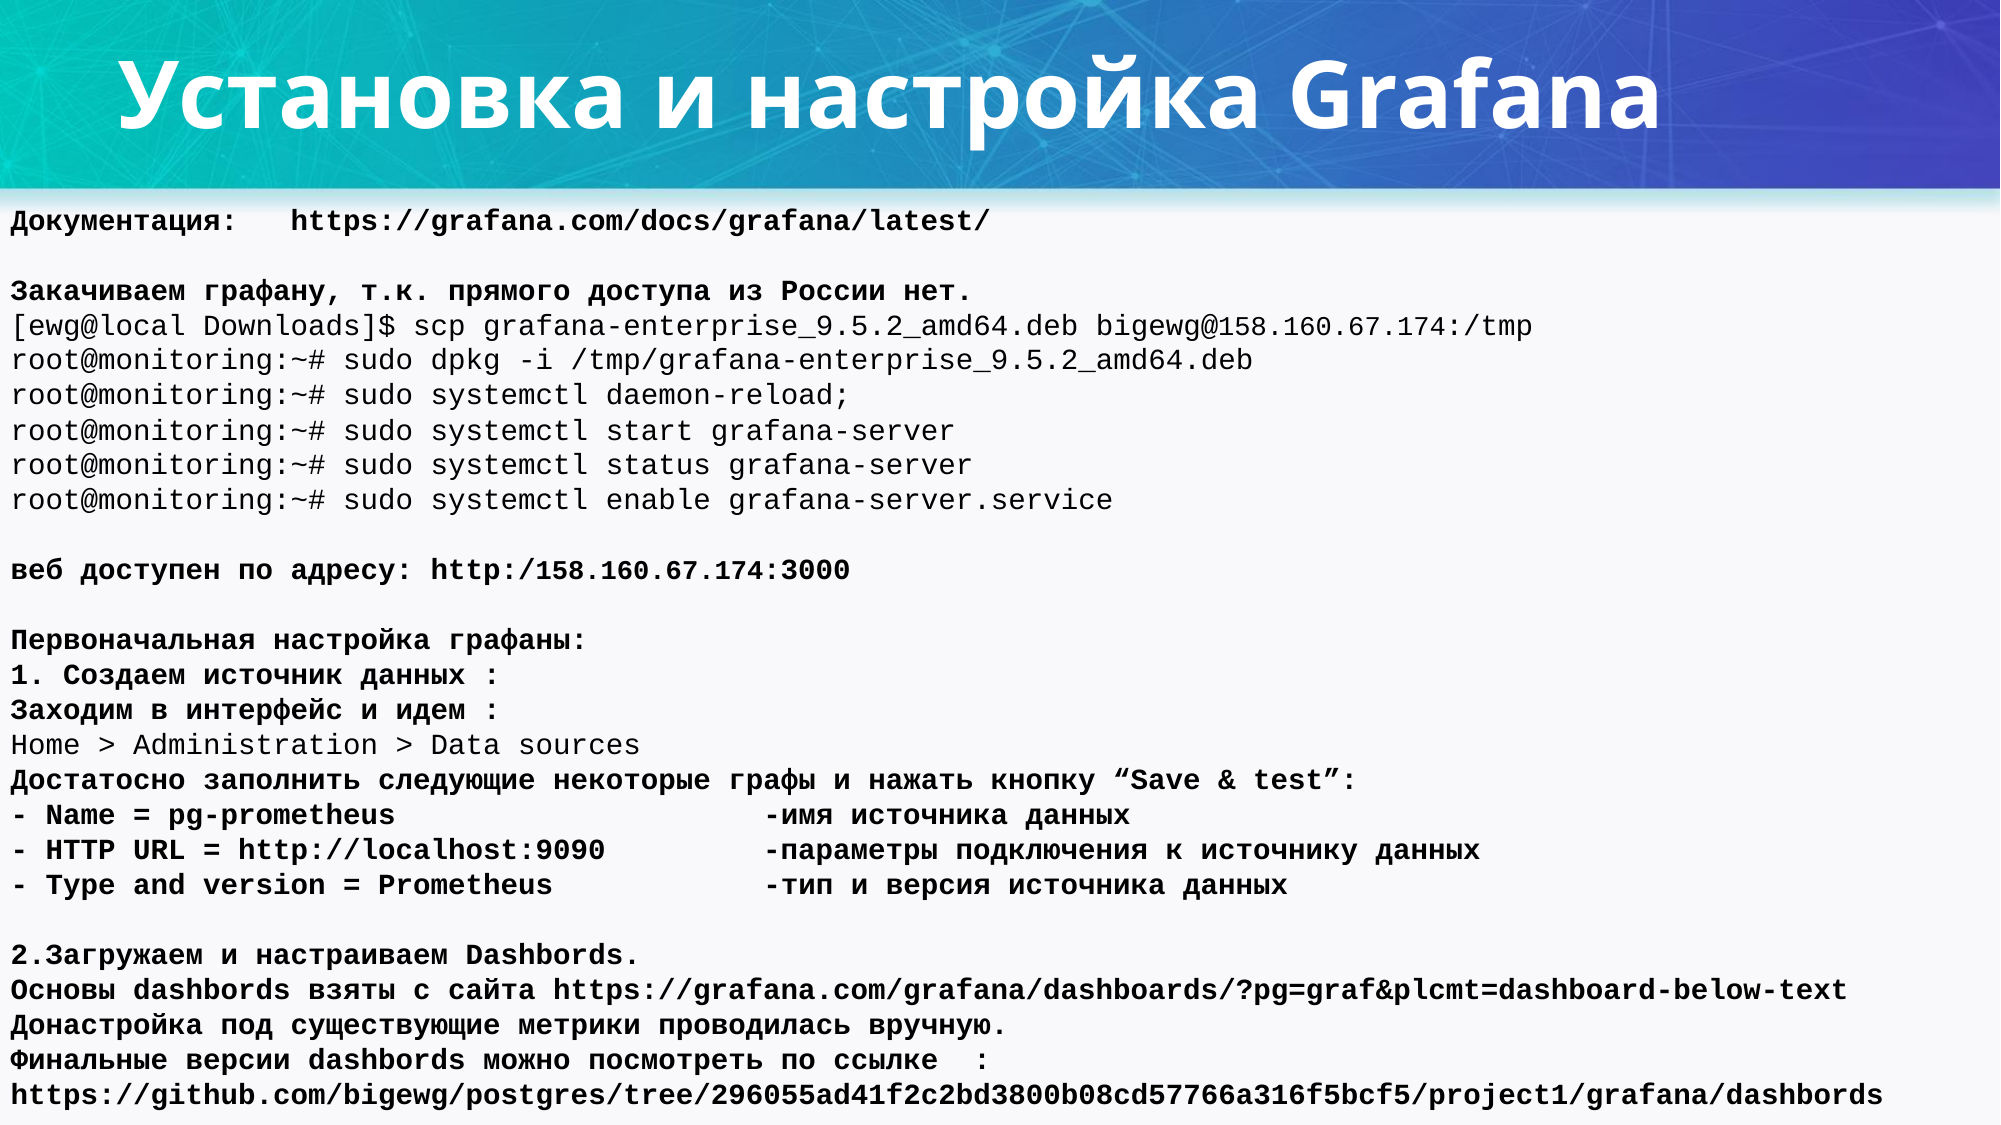

Установка и настройка Grafana
Документация: https://grafana.com/docs/grafana/latest/
Закачиваем графану, т.к. прямого доступа из России нет.
[ewg@local Downloads]$ scp grafana-enterprise_9.5.2_amd64.deb bigewg@158.160.67.174:/tmp
root@monitoring:~# sudo dpkg -i /tmp/grafana-enterprise_9.5.2_amd64.deb
root@monitoring:~# sudo systemctl daemon-reload;
root@monitoring:~# sudo systemctl start grafana-server
root@monitoring:~# sudo systemctl status grafana-server
root@monitoring:~# sudo systemctl enable grafana-server.service
веб доступен по адресу: http:/158.160.67.174:3000
Первоначальная настройка графаны:
1. Создаем источник данных :
Заходим в интерфейс и идем :
Home > Administration > Data sources
Достатосно заполнить следующие некоторые графы и нажать кнопку “Save & test”:
- Name = pg-prometheus -имя источника данных
- HTTP URL = http://localhost:9090 -параметры подключения к источнику данных
- Type and version = Prometheus -тип и версия источника данных
2.Загружаем и настраиваем Dashbords.
Основы dashbords взяты с сайта https://grafana.com/grafana/dashboards/?pg=graf&plcmt=dashboard-below-text
Донастройка под существующие метрики проводилась вручную.
Финальные версии dashbords можно посмотреть по ссылке : https://github.com/bigewg/postgres/tree/296055ad41f2c2bd3800b08cd57766a316f5bcf5/project1/grafana/dashbords